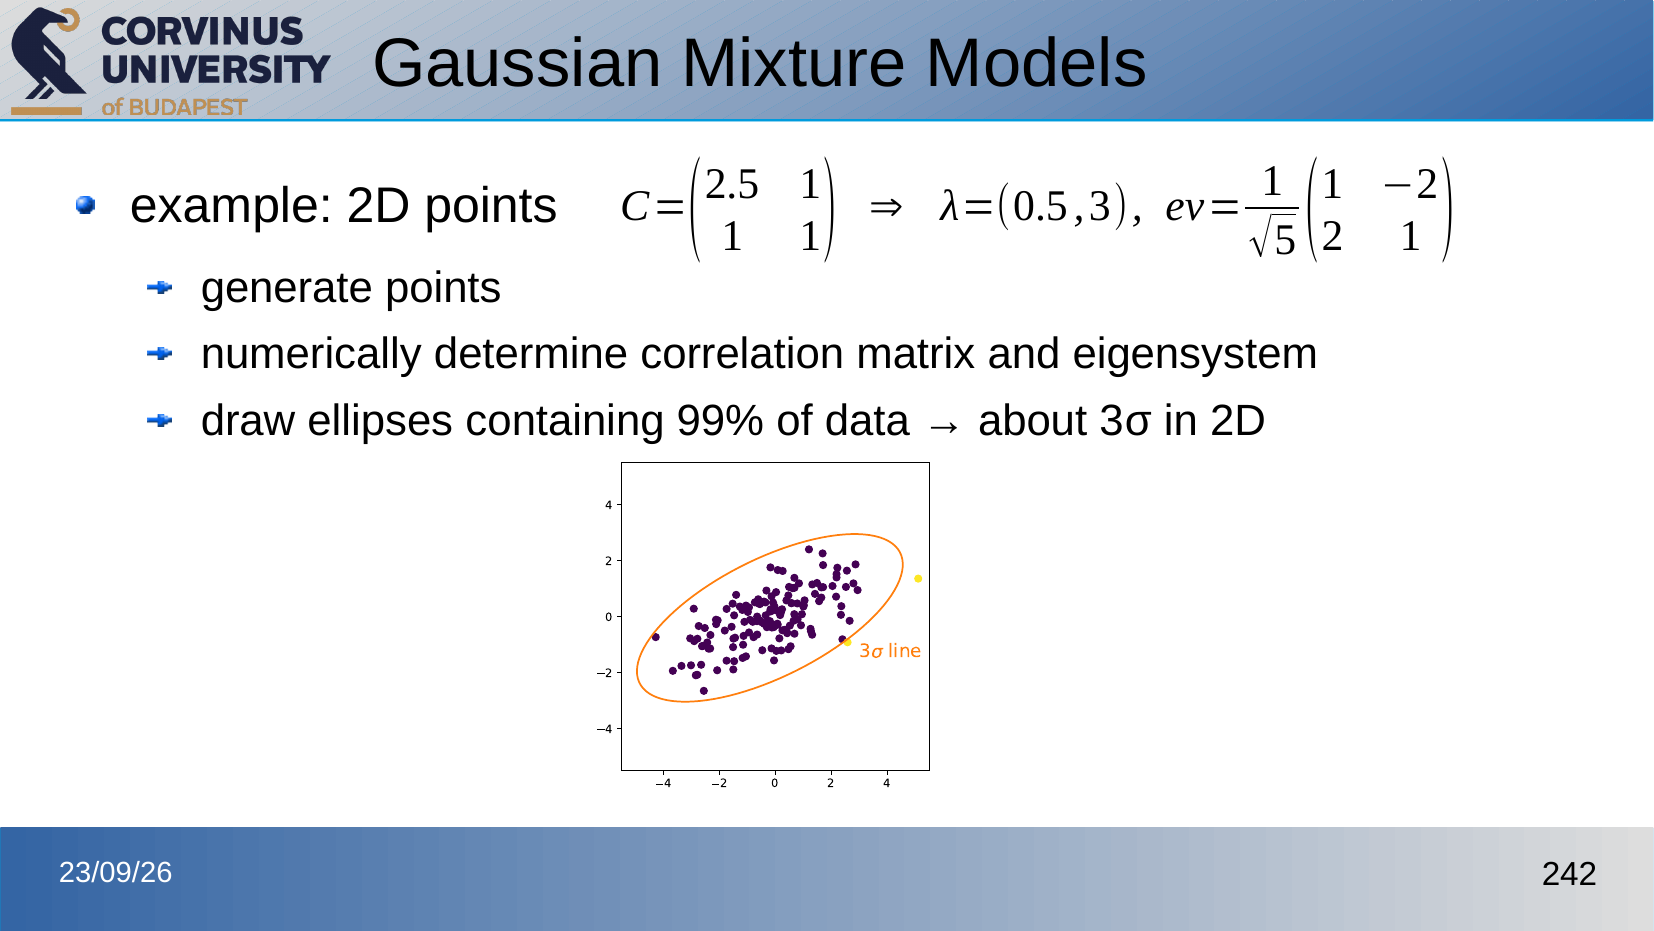

# Gaussian Mixture Models
example: 2D points
generate points
numerically determine correlation matrix and eigensystem
draw ellipses containing 99% of data → about 3σ in 2D